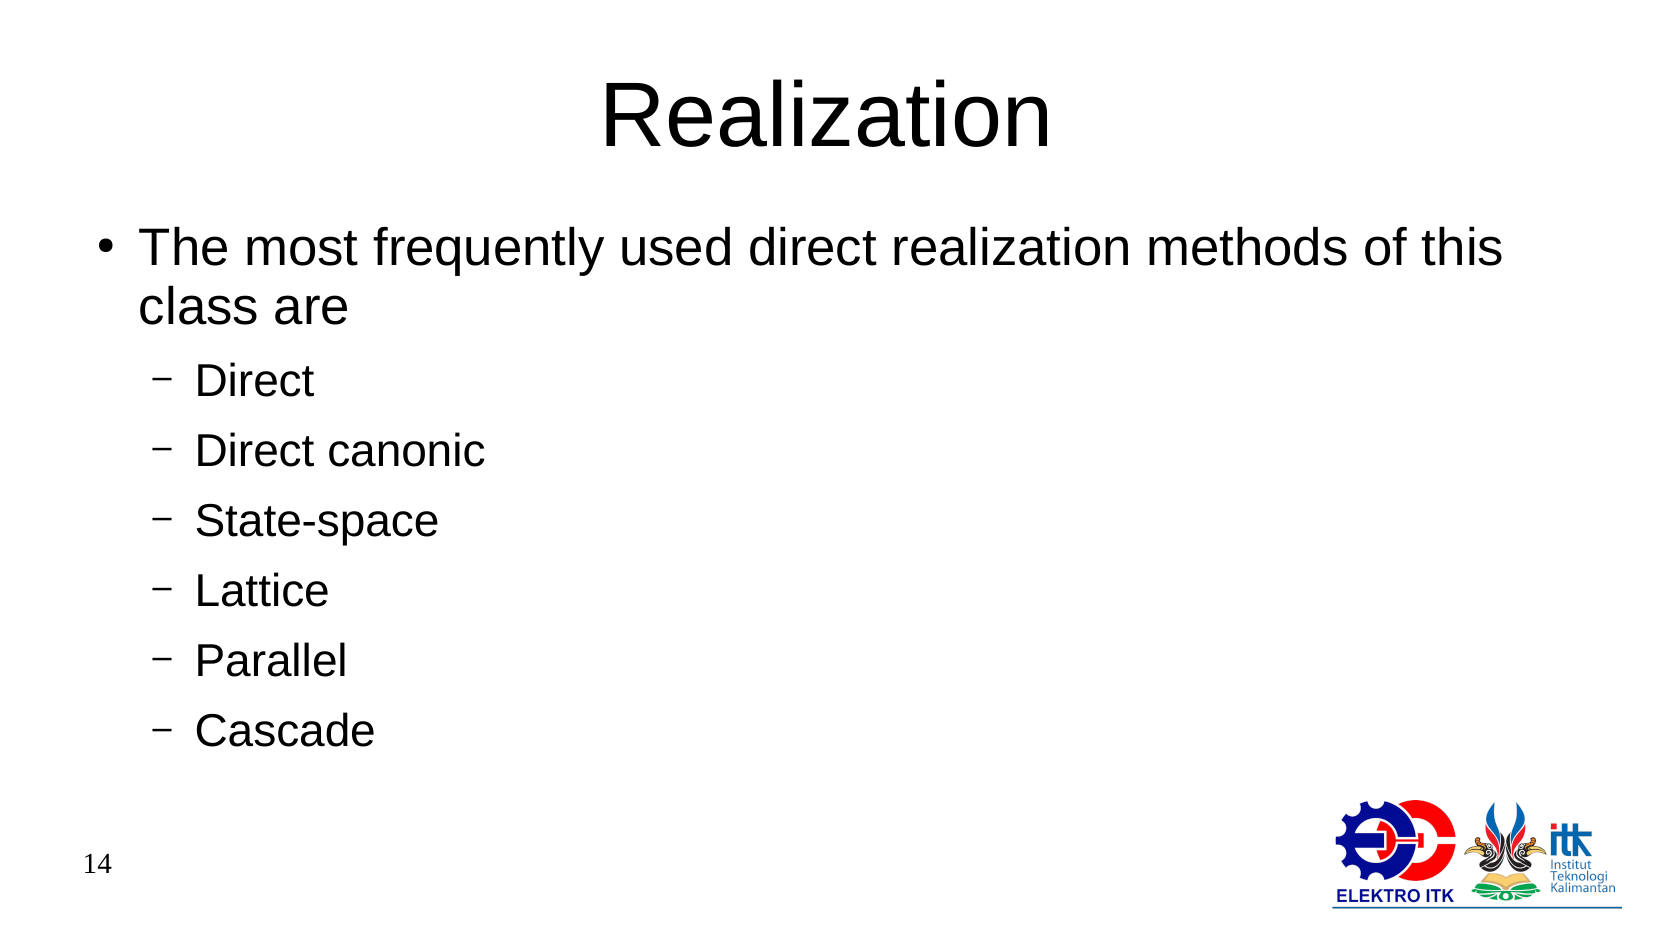

# Realization
The most frequently used direct realization methods of this class are
Direct
Direct canonic
State-space
Lattice
Parallel
Cascade